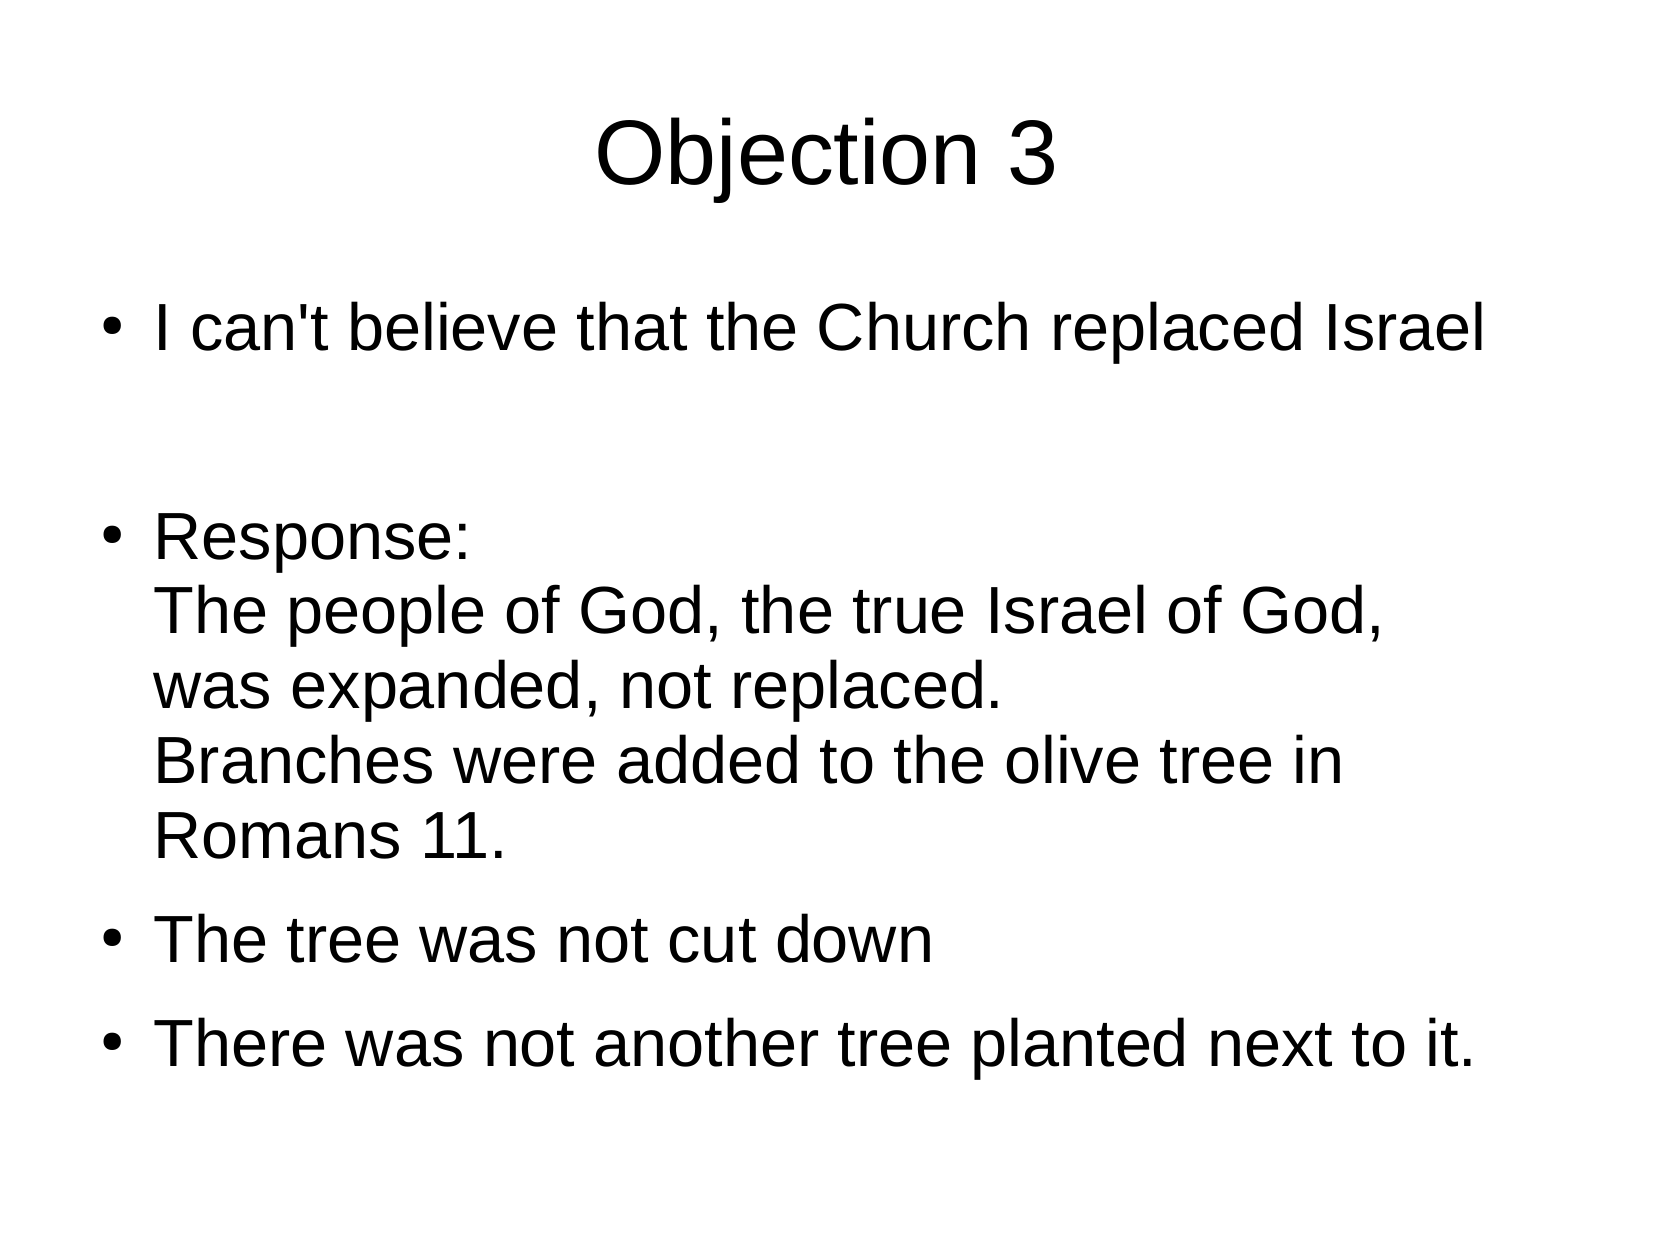

# Objection 3
I can't believe that the Church replaced Israel
Response:
The people of God, the true Israel of God,
was expanded, not replaced.
Branches were added to the olive tree in Romans 11.
The tree was not cut down
There was not another tree planted next to it.